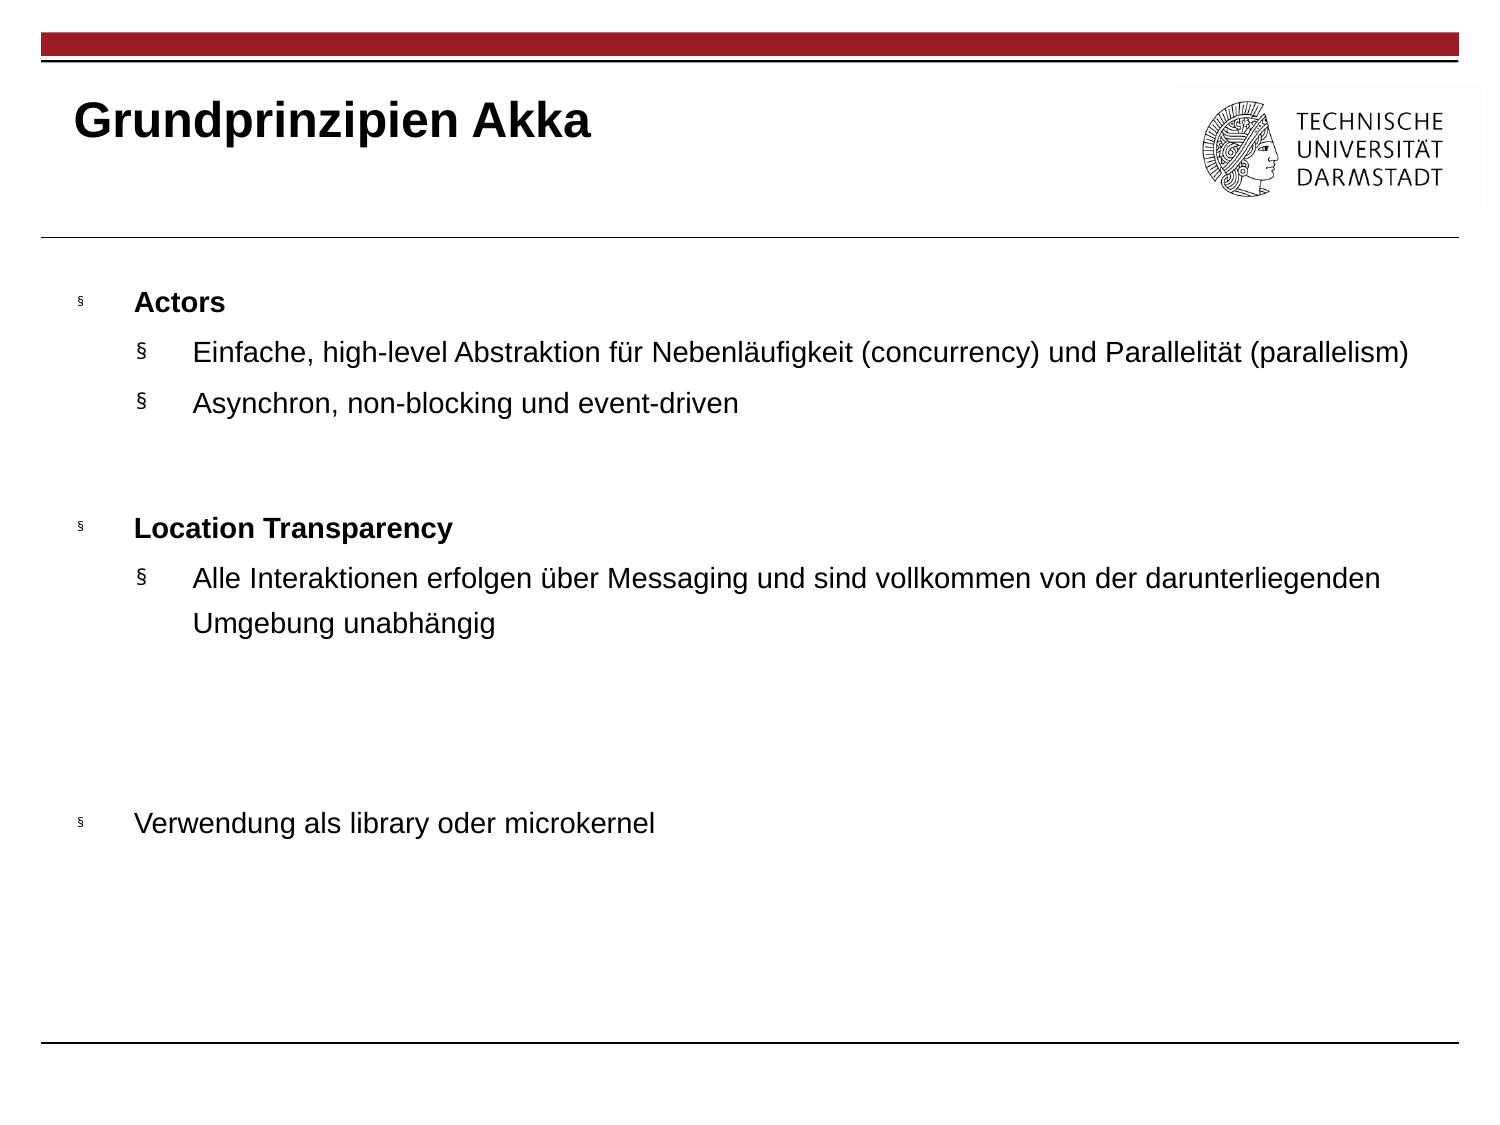

# Grundprinzipien Akka
Actors
Einfache, high-level Abstraktion für Nebenläufigkeit (concurrency) und Parallelität (parallelism)
Asynchron, non-blocking und event-driven
Location Transparency
Alle Interaktionen erfolgen über Messaging und sind vollkommen von der darunterliegenden Umgebung unabhängig
Verwendung als library oder microkernel